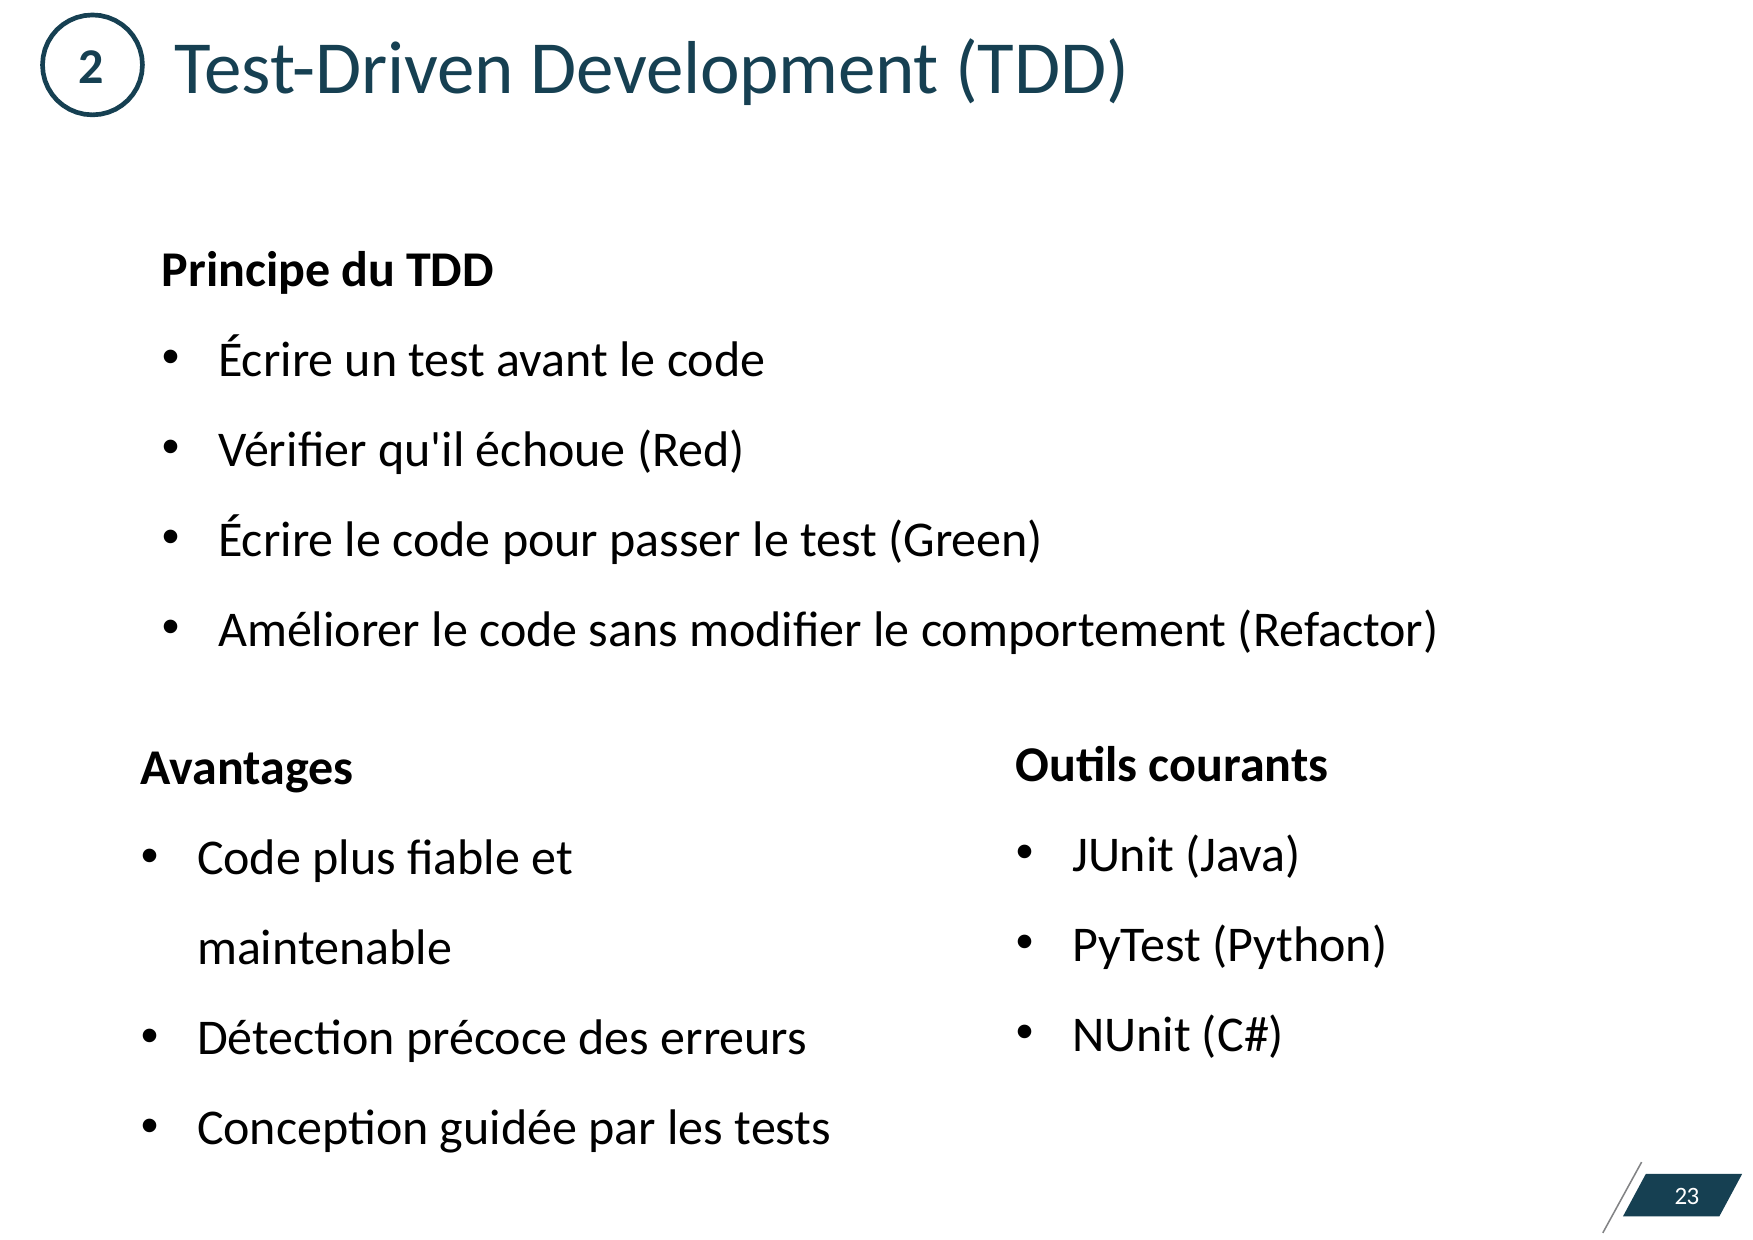

# Test-Driven Development (TDD)
2
Principe du TDD
Écrire un test avant le code
Vérifier qu'il échoue (Red)
Écrire le code pour passer le test (Green)
Améliorer le code sans modifier le comportement (Refactor)
Outils courants
JUnit (Java)
PyTest (Python)
NUnit (C#)
Avantages
Code plus fiable et maintenable
Détection précoce des erreurs
Conception guidée par les tests